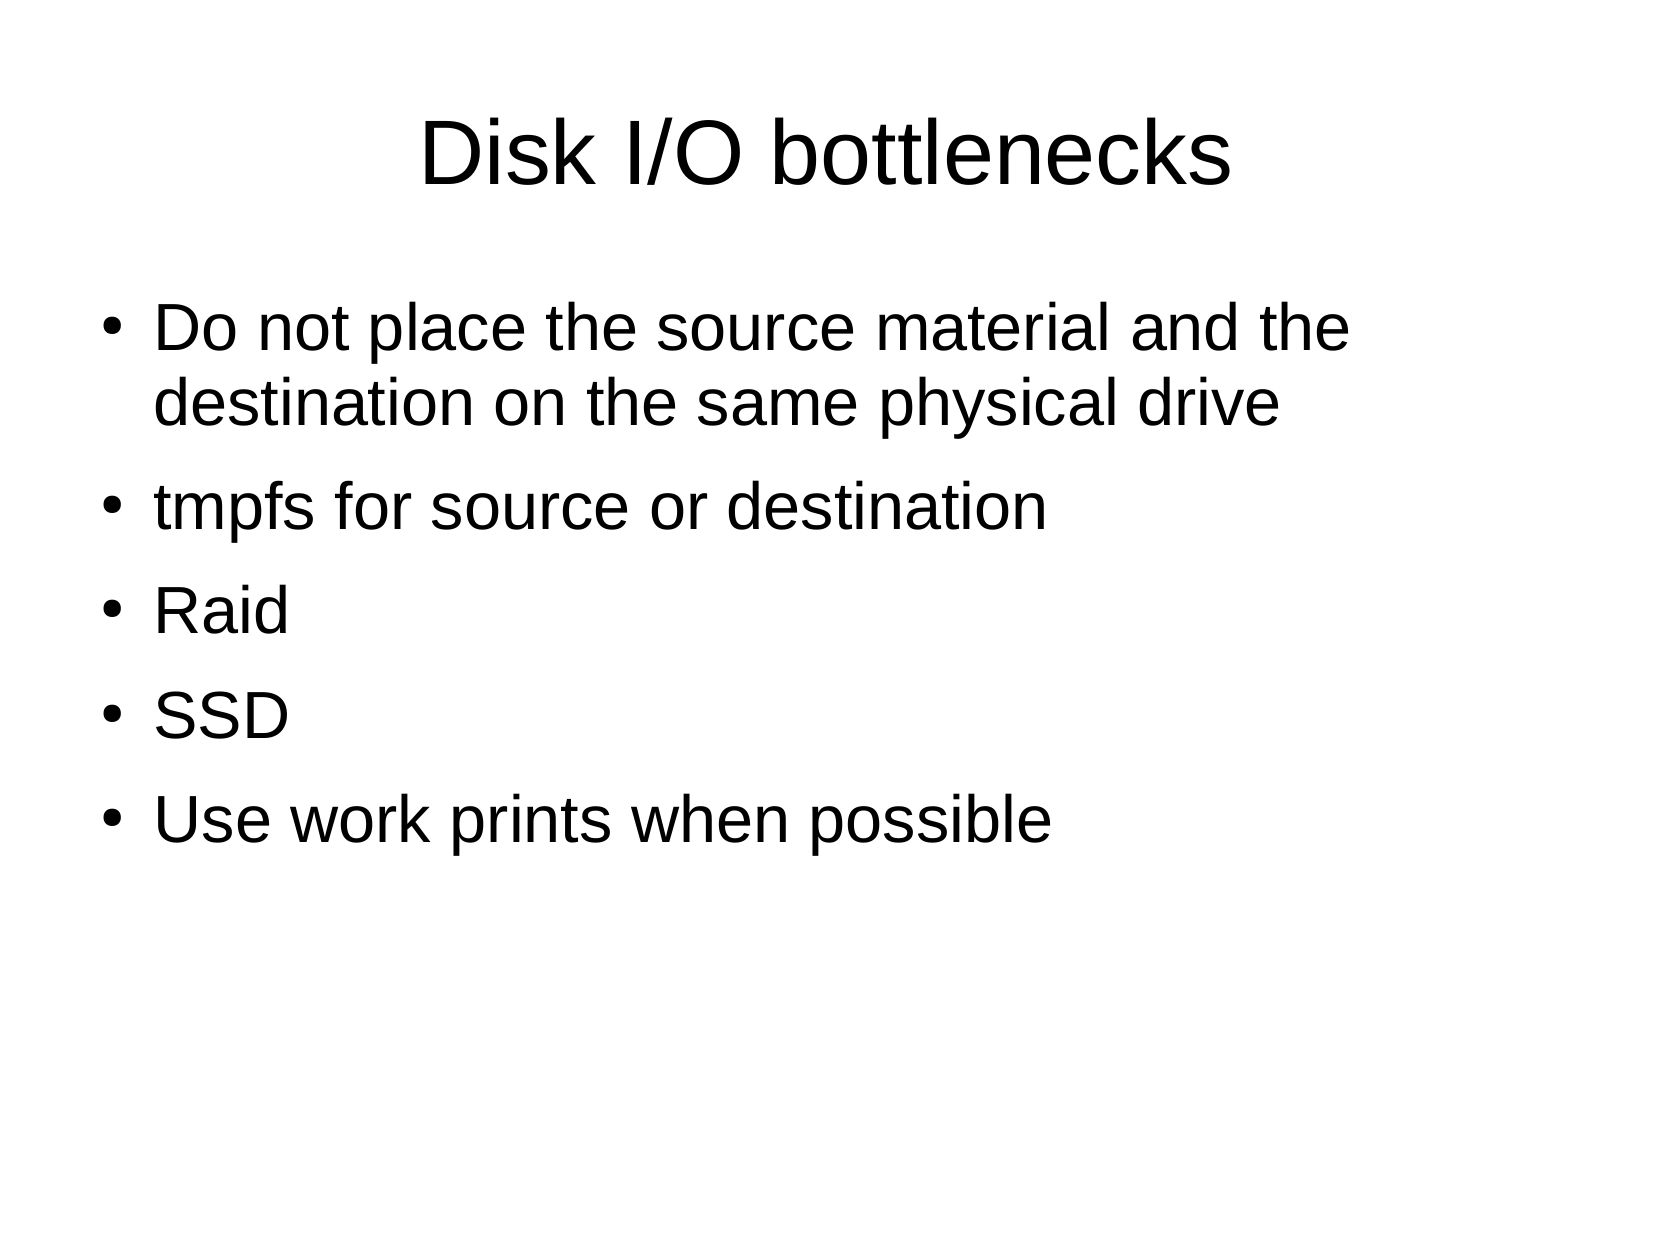

# Disk I/O bottlenecks
Do not place the source material and the destination on the same physical drive
tmpfs for source or destination
Raid
SSD
Use work prints when possible